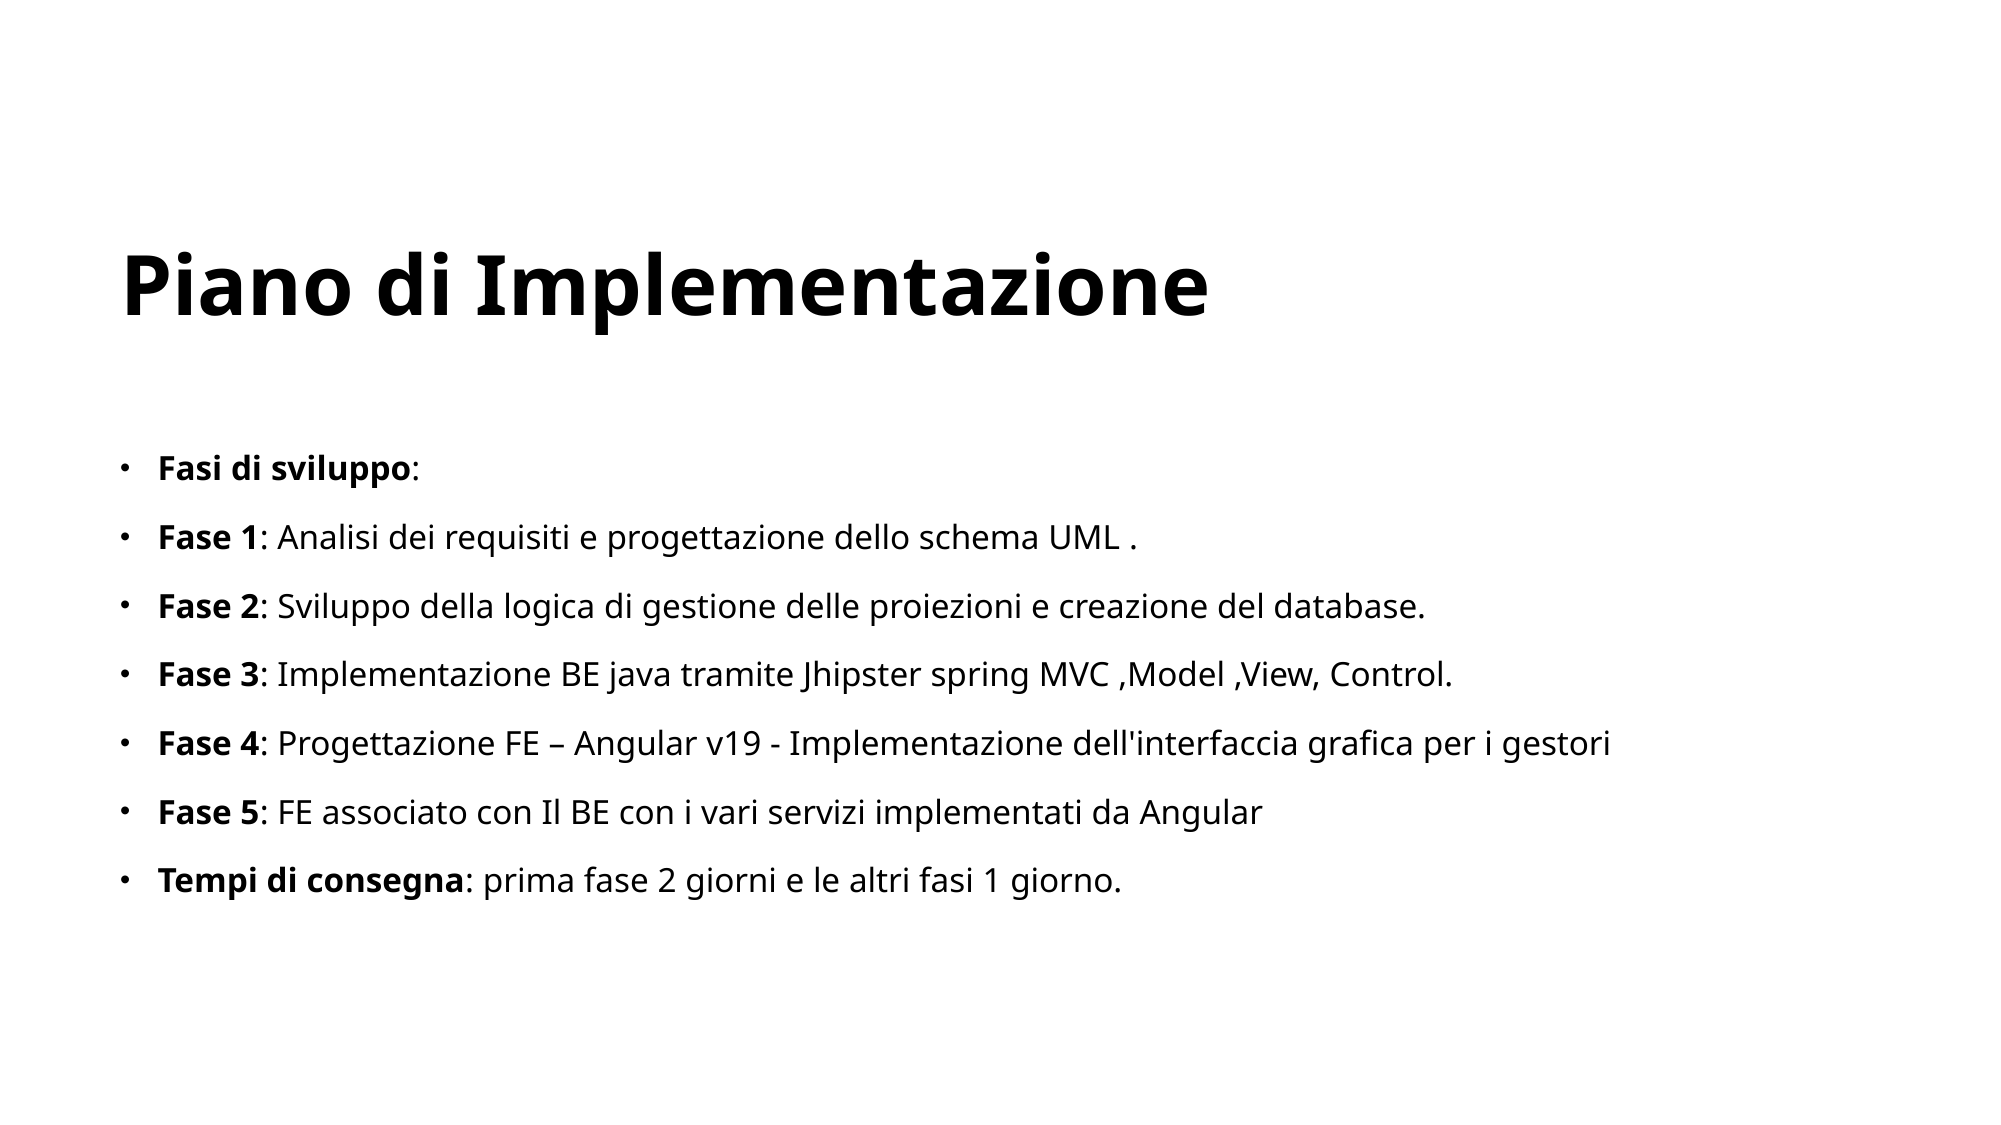

# Piano di Implementazione
Fasi di sviluppo:
Fase 1: Analisi dei requisiti e progettazione dello schema UML .
Fase 2: Sviluppo della logica di gestione delle proiezioni e creazione del database.
Fase 3: Implementazione BE java tramite Jhipster spring MVC ,Model ,View, Control.
Fase 4: Progettazione FE – Angular v19 - Implementazione dell'interfaccia grafica per i gestori
Fase 5: FE associato con Il BE con i vari servizi implementati da Angular
Tempi di consegna: prima fase 2 giorni e le altri fasi 1 giorno.